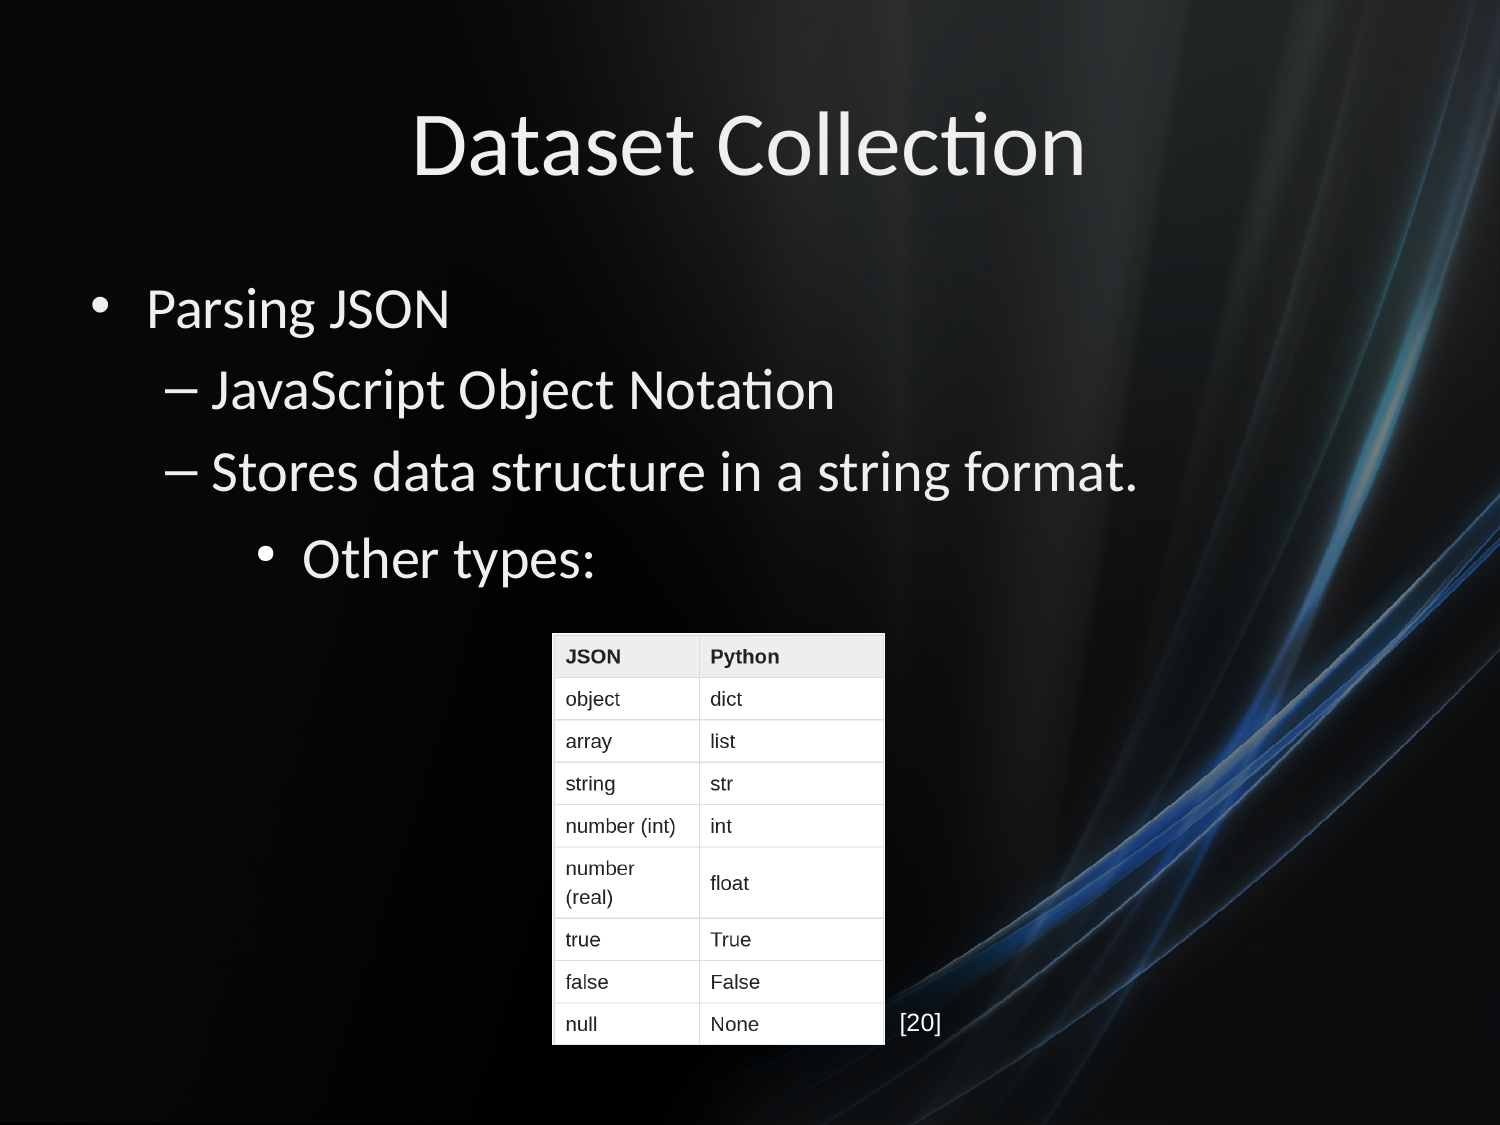

# Dataset Collection
Parsing JSON
JavaScript Object Notation
Stores data structure in a string format.
Other types:
[20]